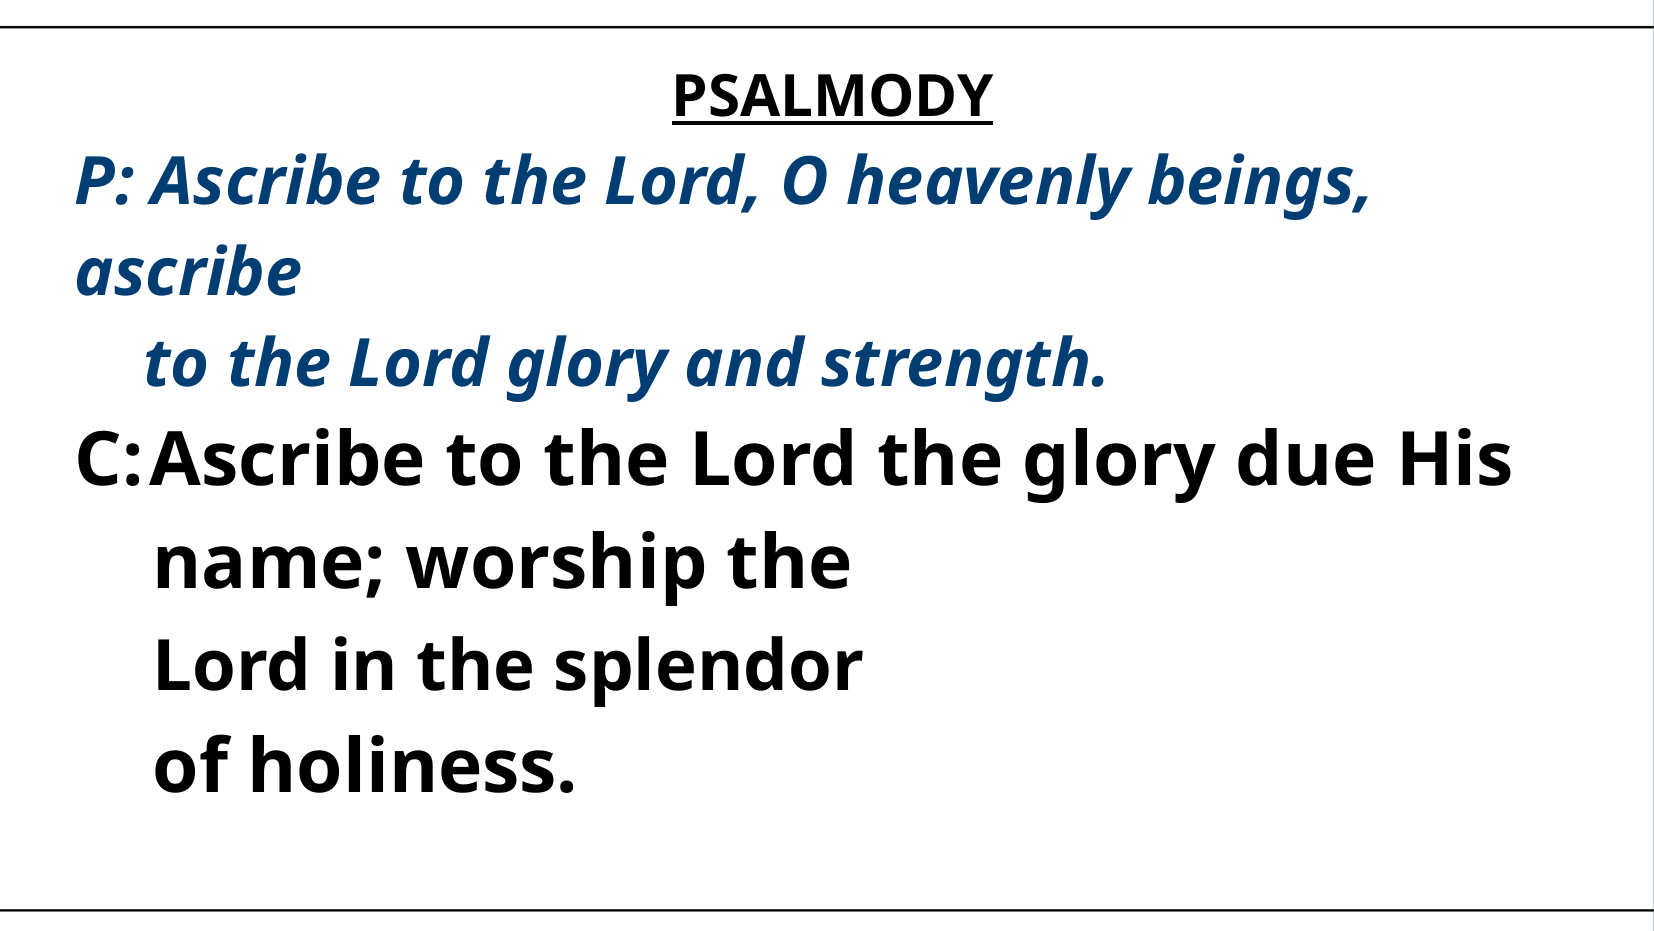

PSALMODY
P: Ascribe to the Lord, O heavenly beings, ascribe
 to the Lord glory and strength.
C:	Ascribe to the Lord the glory due His
 name; worship the
 Lord in the splendor
 of holiness.